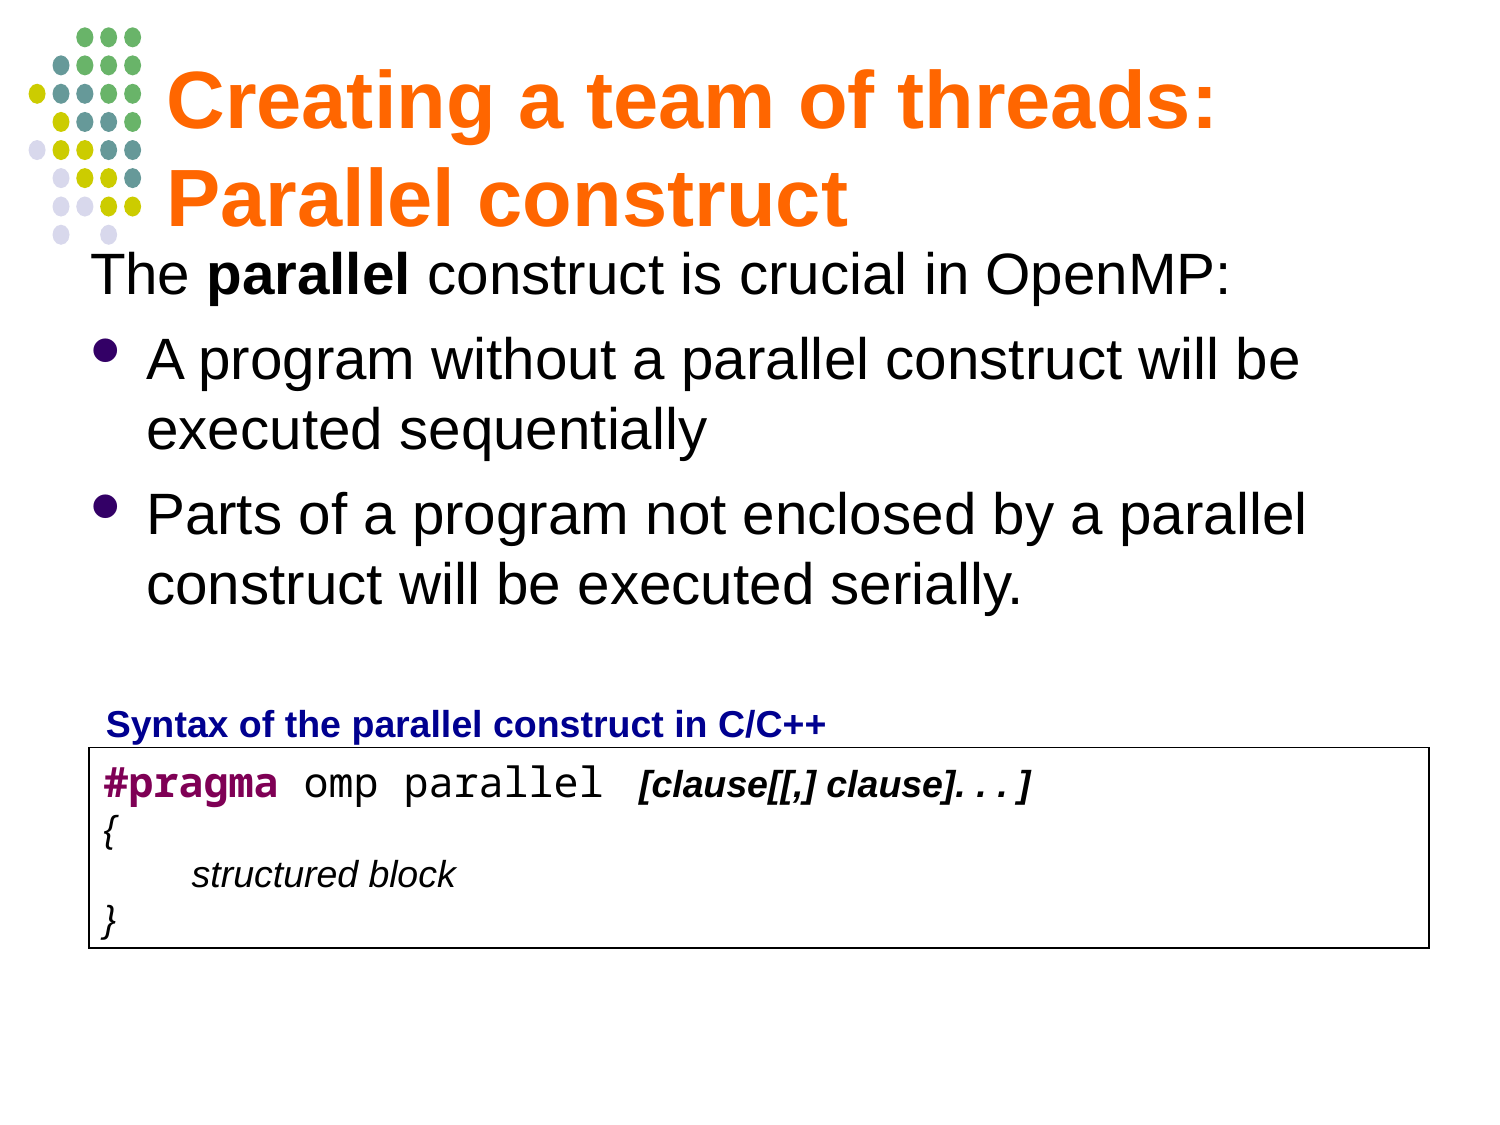

# Creating a team of threads: Parallel construct
The parallel construct is crucial in OpenMP:
A program without a parallel construct will be executed sequentially
Parts of a program not enclosed by a parallel construct will be executed serially.
Syntax of the parallel construct in C/C++
#pragma omp parallel [clause[[,] clause]. . . ]
{
structured block
}